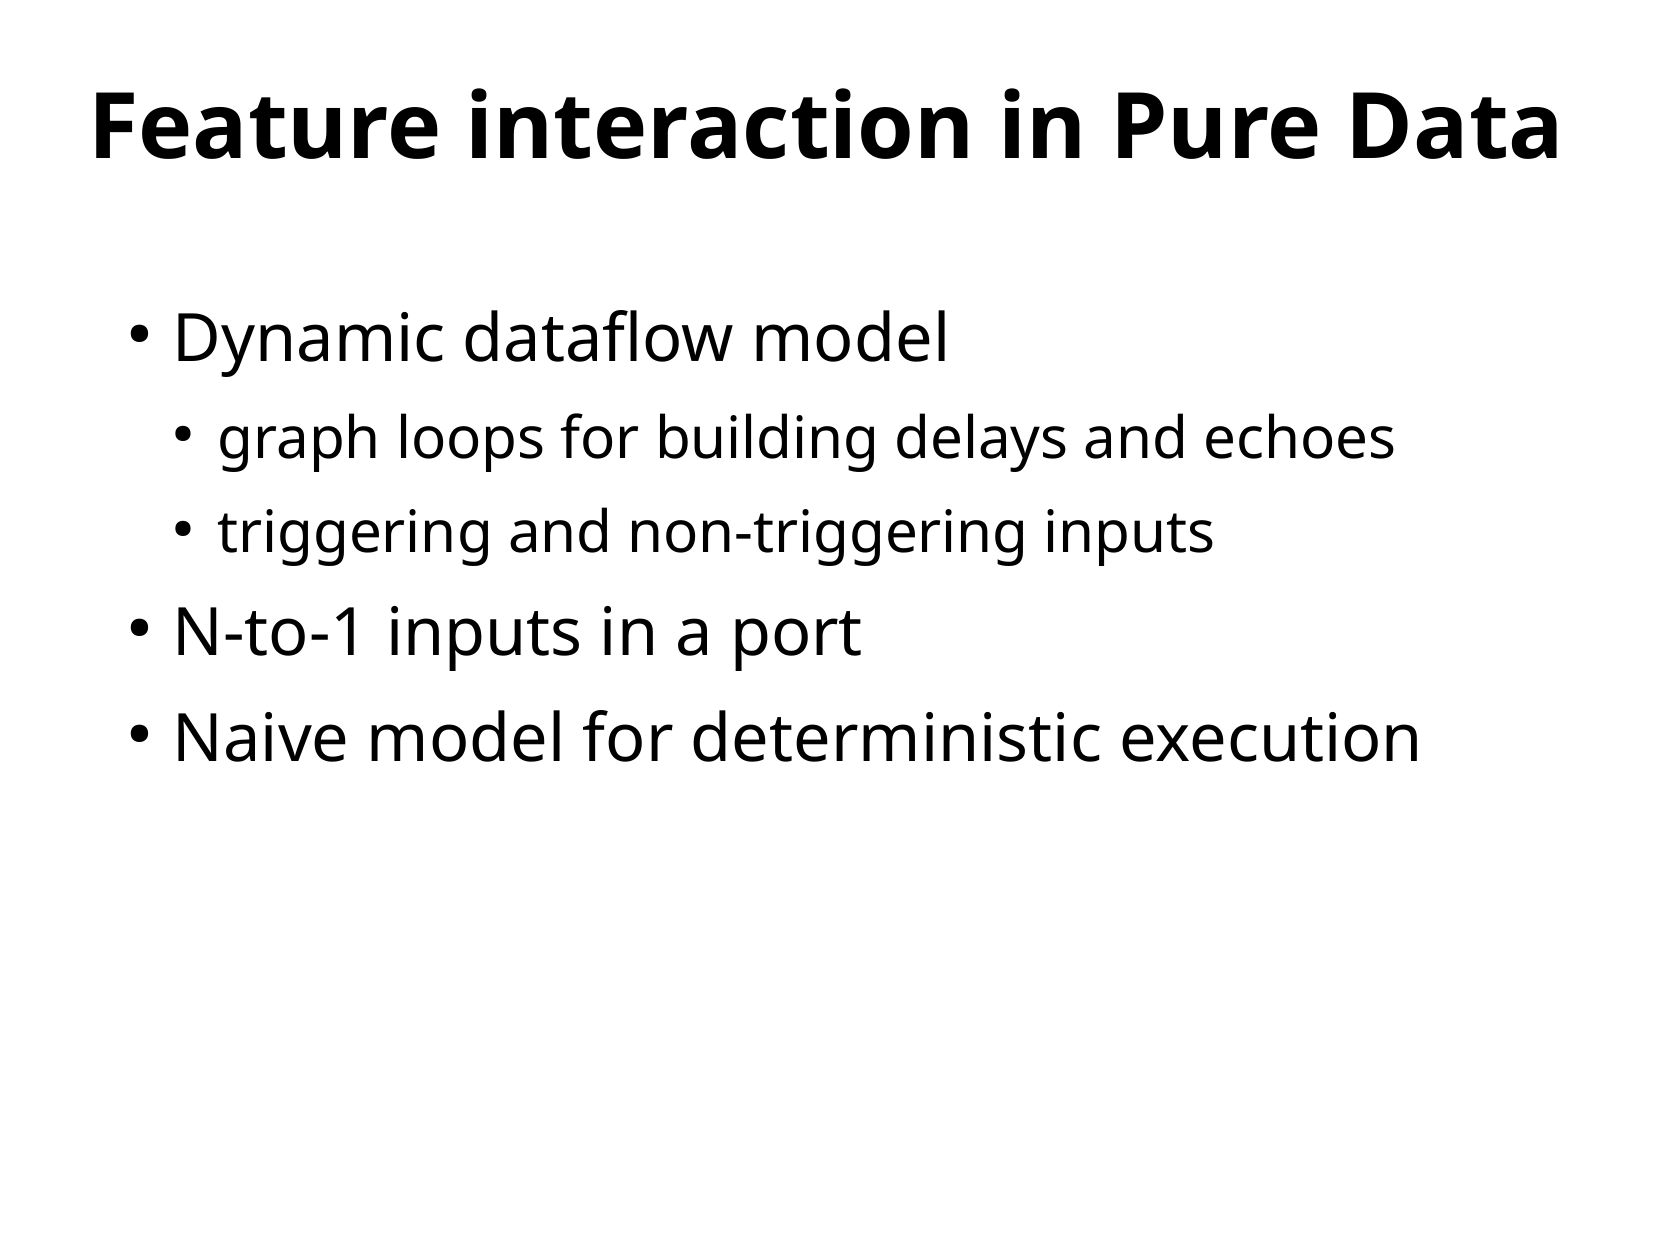

# Feature interaction in Pure Data
Dynamic dataflow model
graph loops for building delays and echoes
triggering and non-triggering inputs
N-to-1 inputs in a port
Naive model for deterministic execution